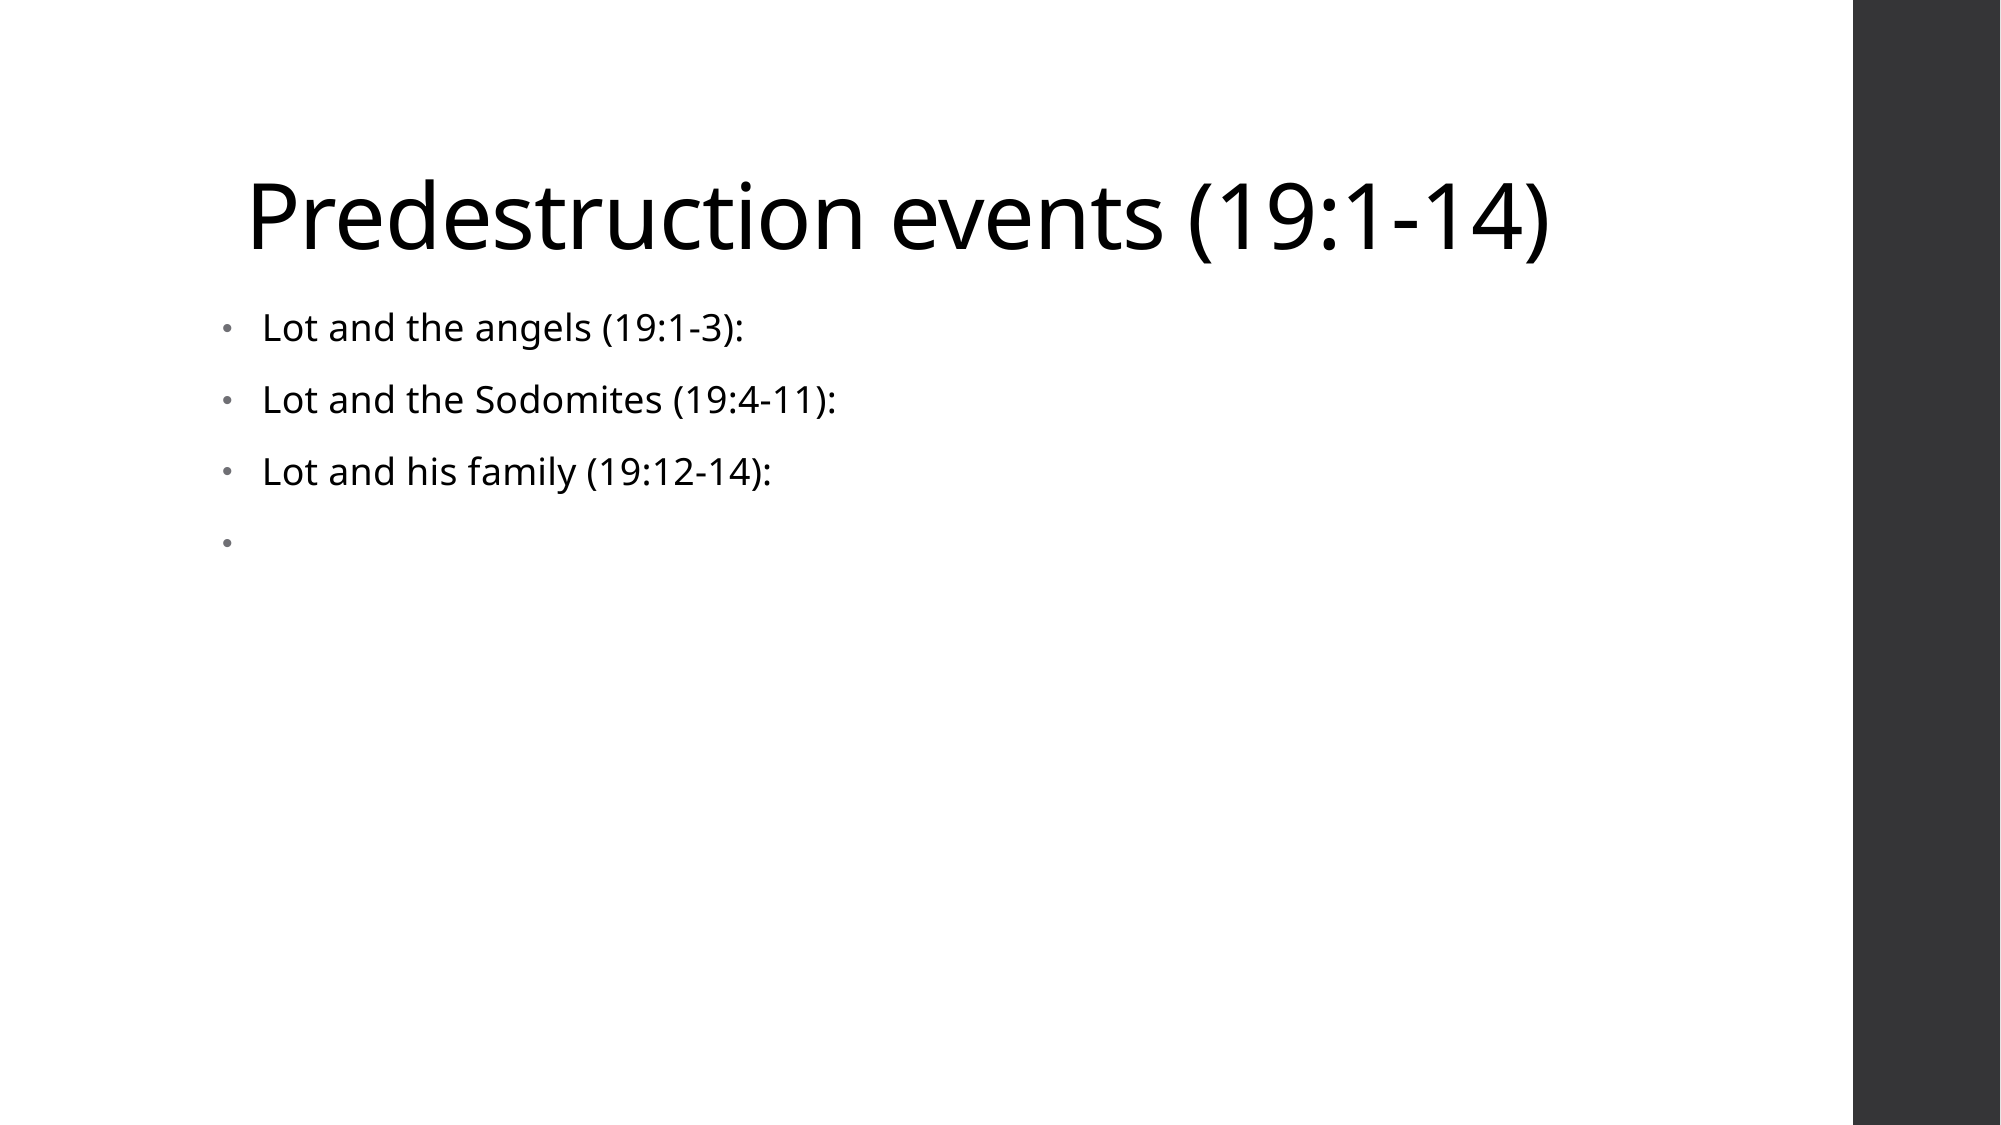

# Predestruction events (19:1-14)
 Lot and the angels (19:1-3):
 Lot and the Sodomites (19:4-11):
 Lot and his family (19:12-14):